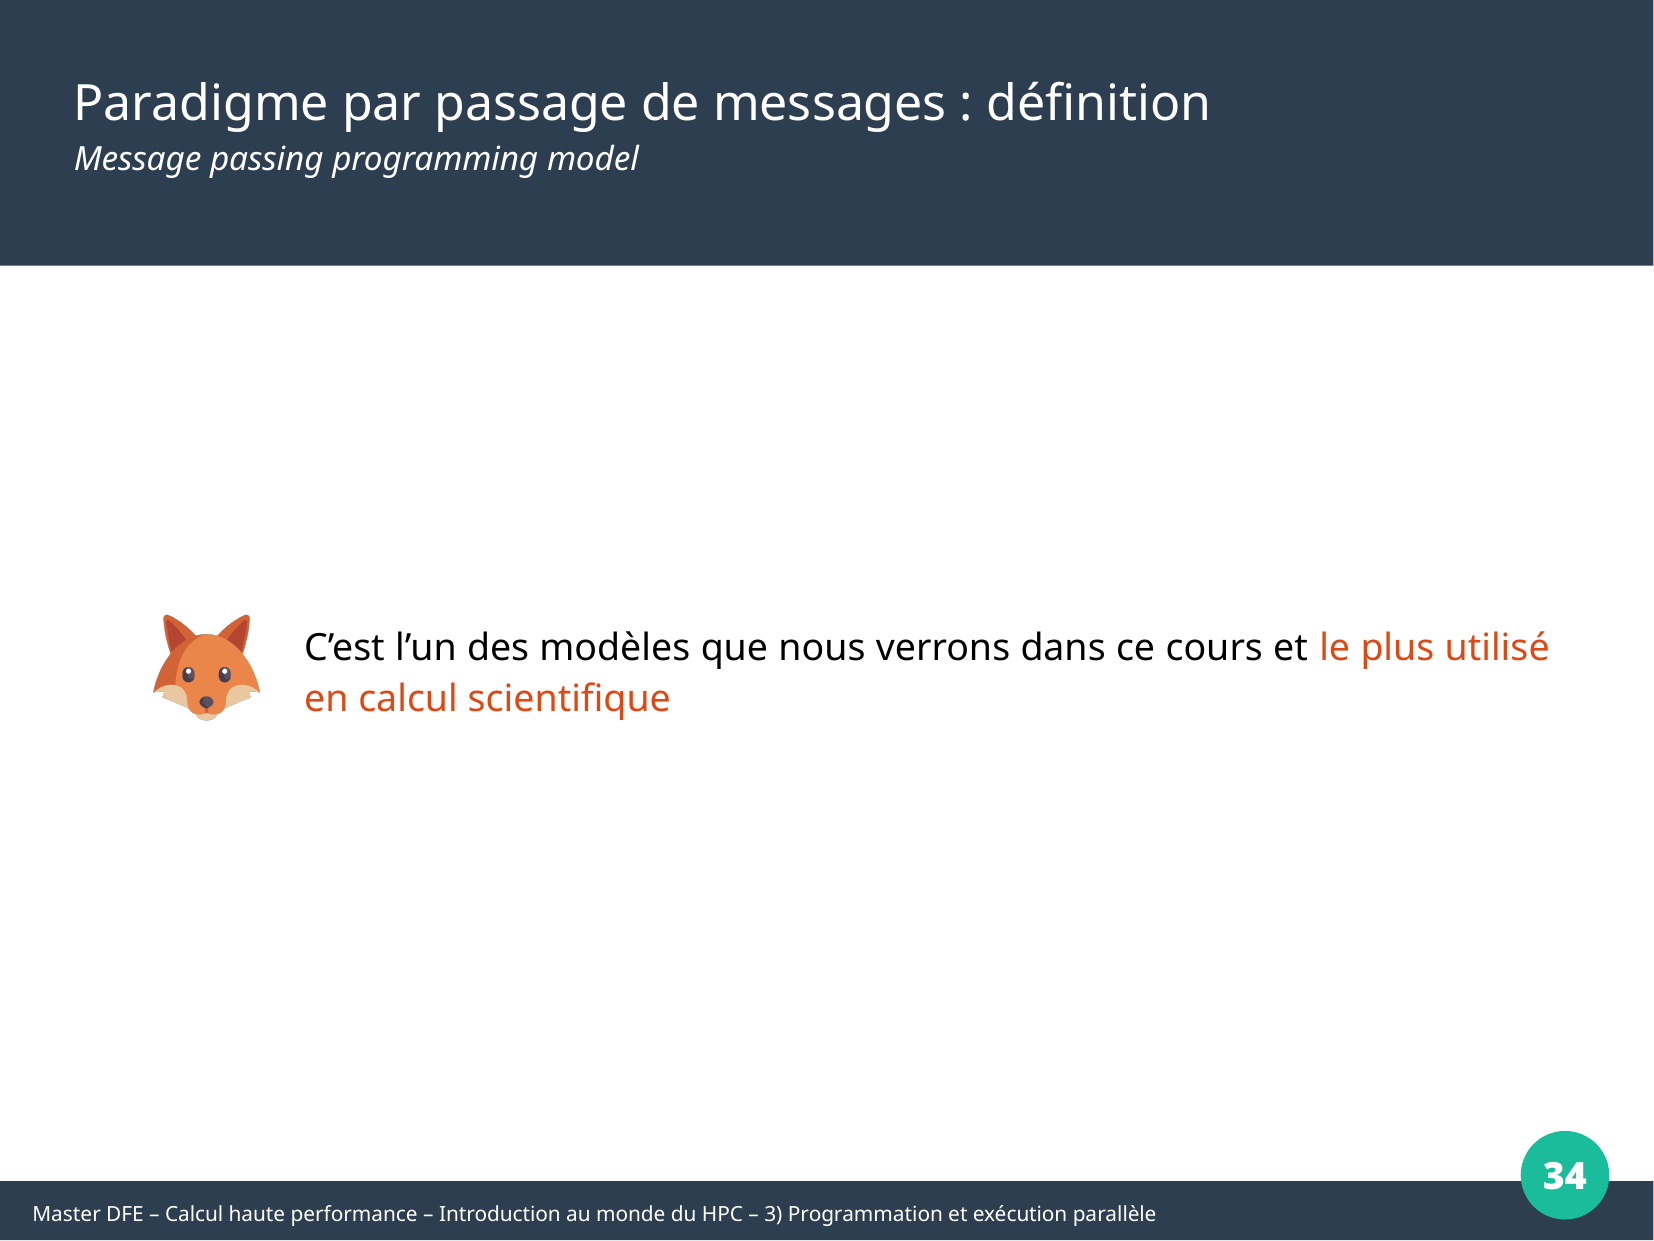

Paradigme par passage de messages : définition
Message passing programming model
C’est l’un des modèles que nous verrons dans ce cours et le plus utilisé en calcul scientifique
34
Master DFE – Calcul haute performance – Introduction au monde du HPC – 3) Programmation et exécution parallèle